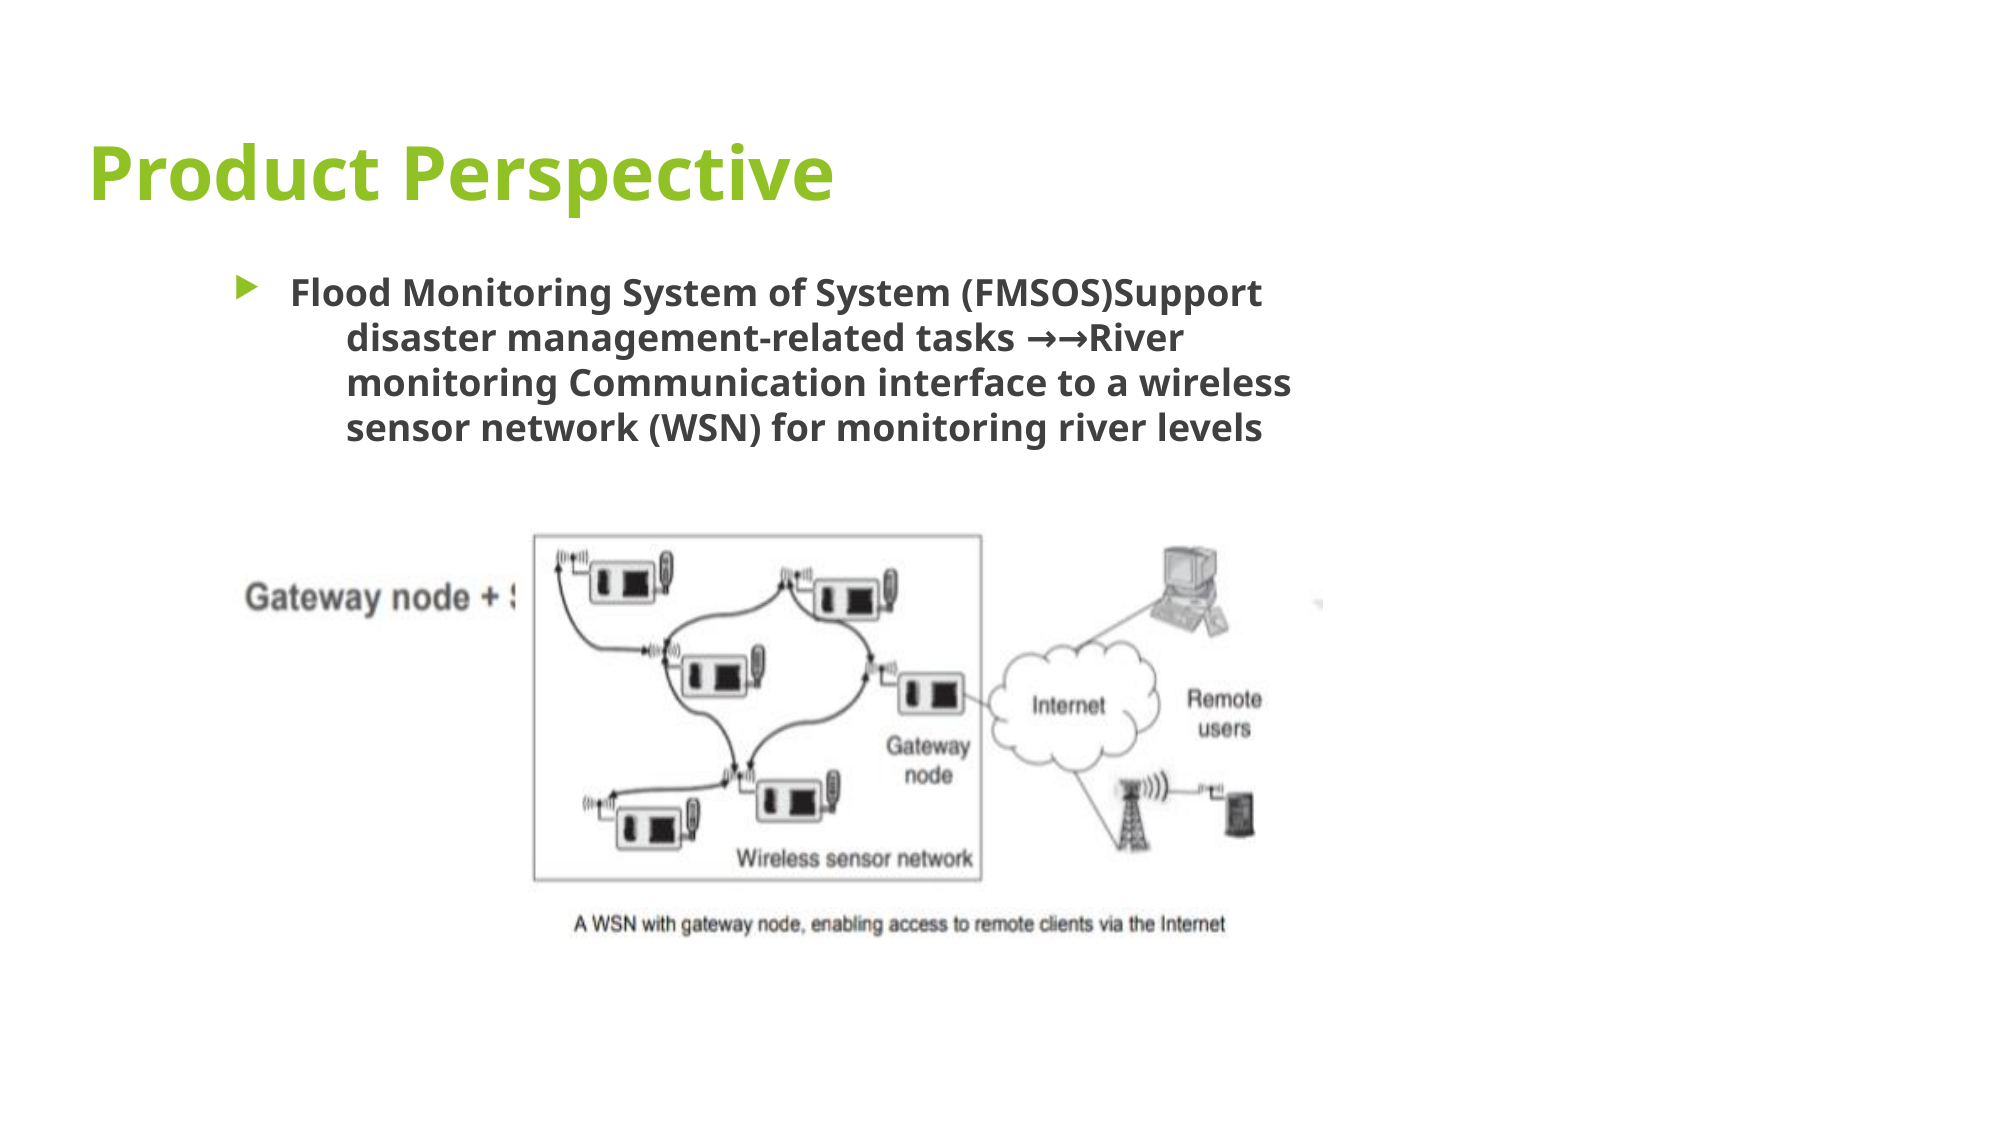

# Product Perspective
Flood Monitoring System of System (FMSOS)Support disaster management-related tasks →→River monitoring Communication interface to a wireless sensor network (WSN) for monitoring river levels